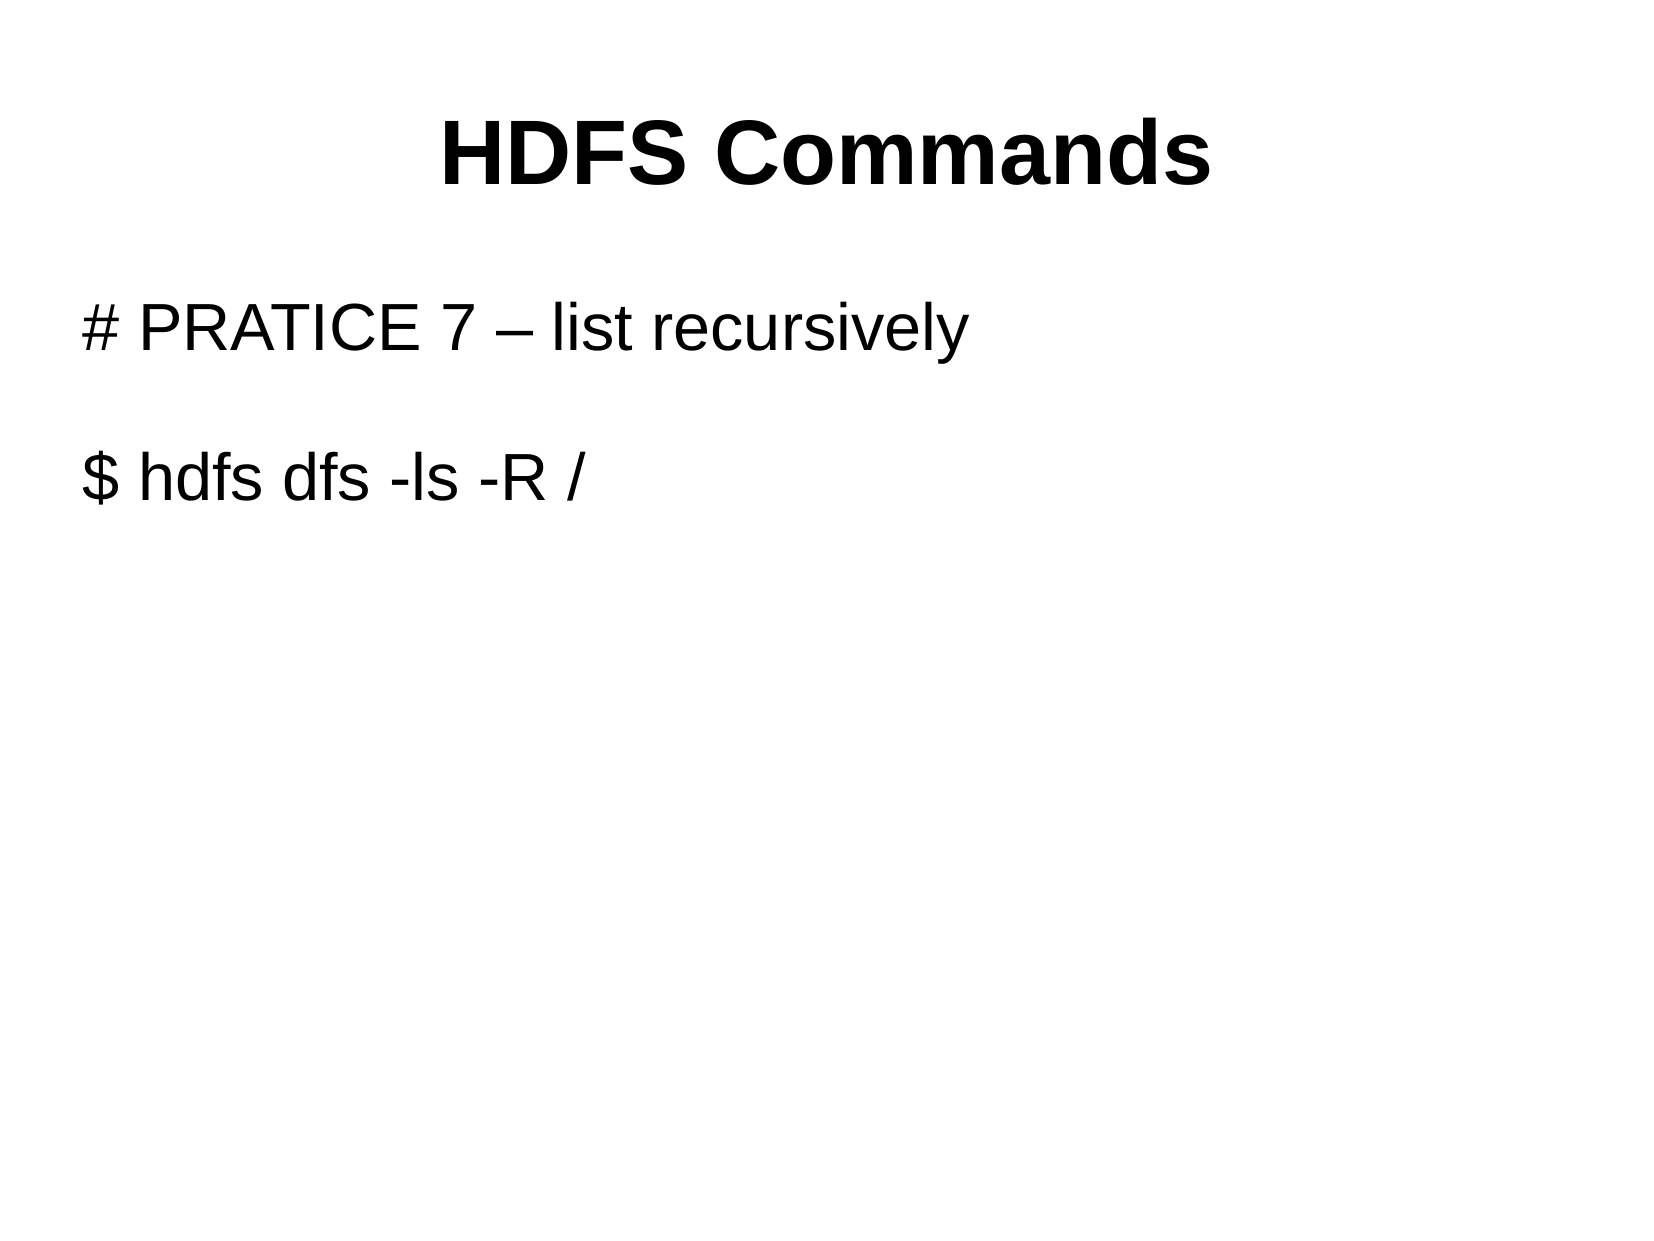

# HDFS Commands
# PRATICE 7 – list recursively
$ hdfs dfs -ls -R /